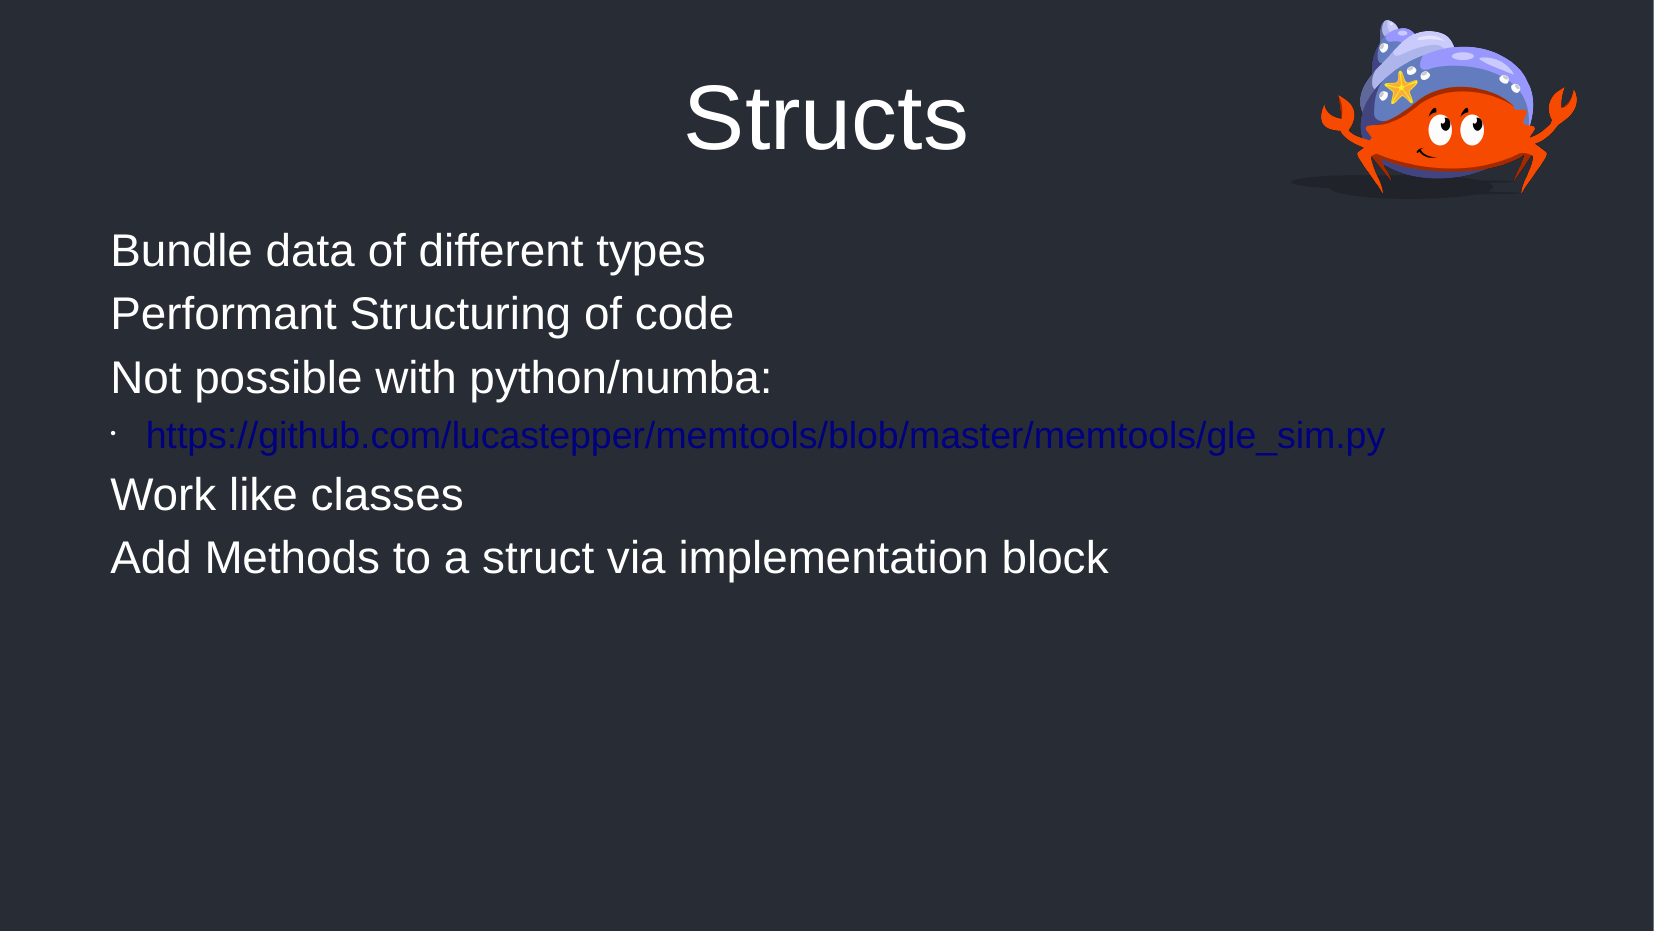

# Structs
Bundle data of different types
Performant Structuring of code
Not possible with python/numba:
https://github.com/lucastepper/memtools/blob/master/memtools/gle_sim.py
Work like classes
Add Methods to a struct via implementation block